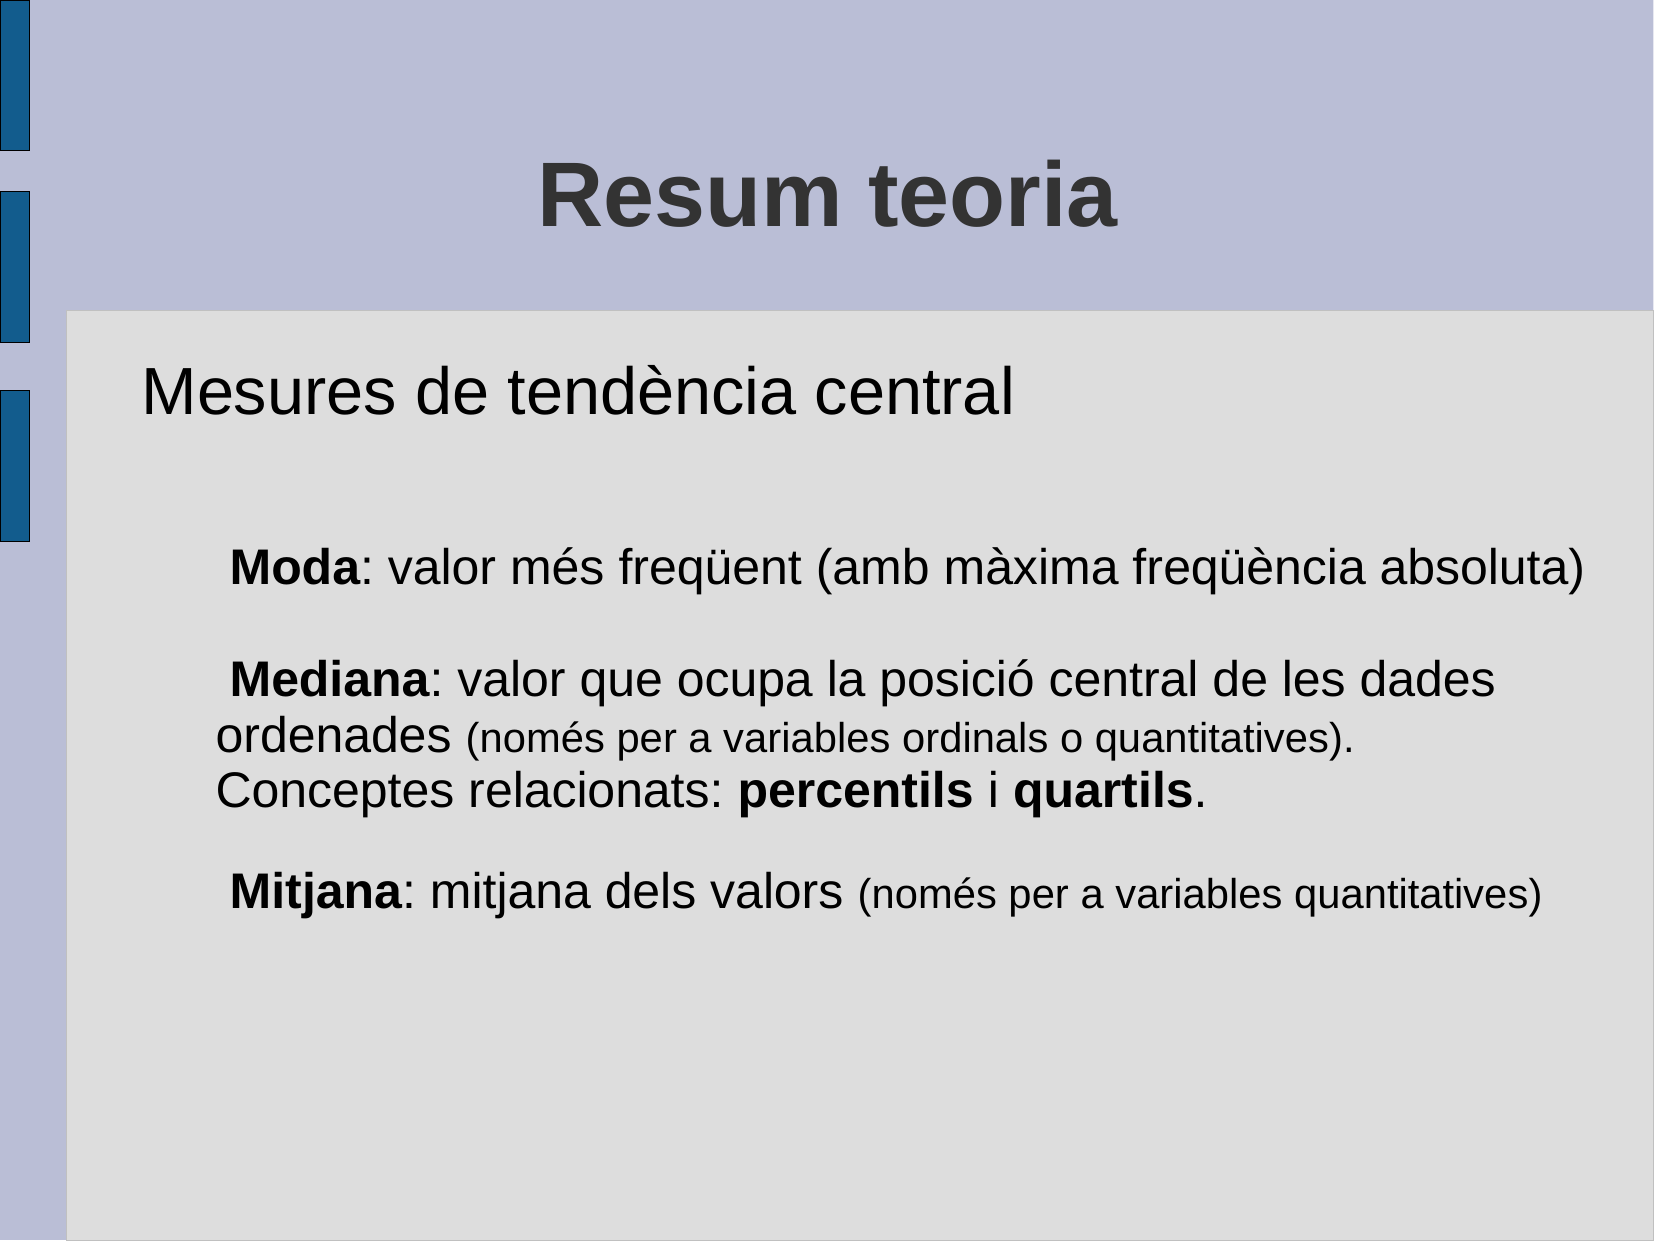

# Resum teoria
Mesures de tendència central
 Moda: valor més freqüent (amb màxima freqüència absoluta)
 Mediana: valor que ocupa la posició central de les dades ordenades (només per a variables ordinals o quantitatives). Conceptes relacionats: percentils i quartils.
 Mitjana: mitjana dels valors (només per a variables quantitatives)